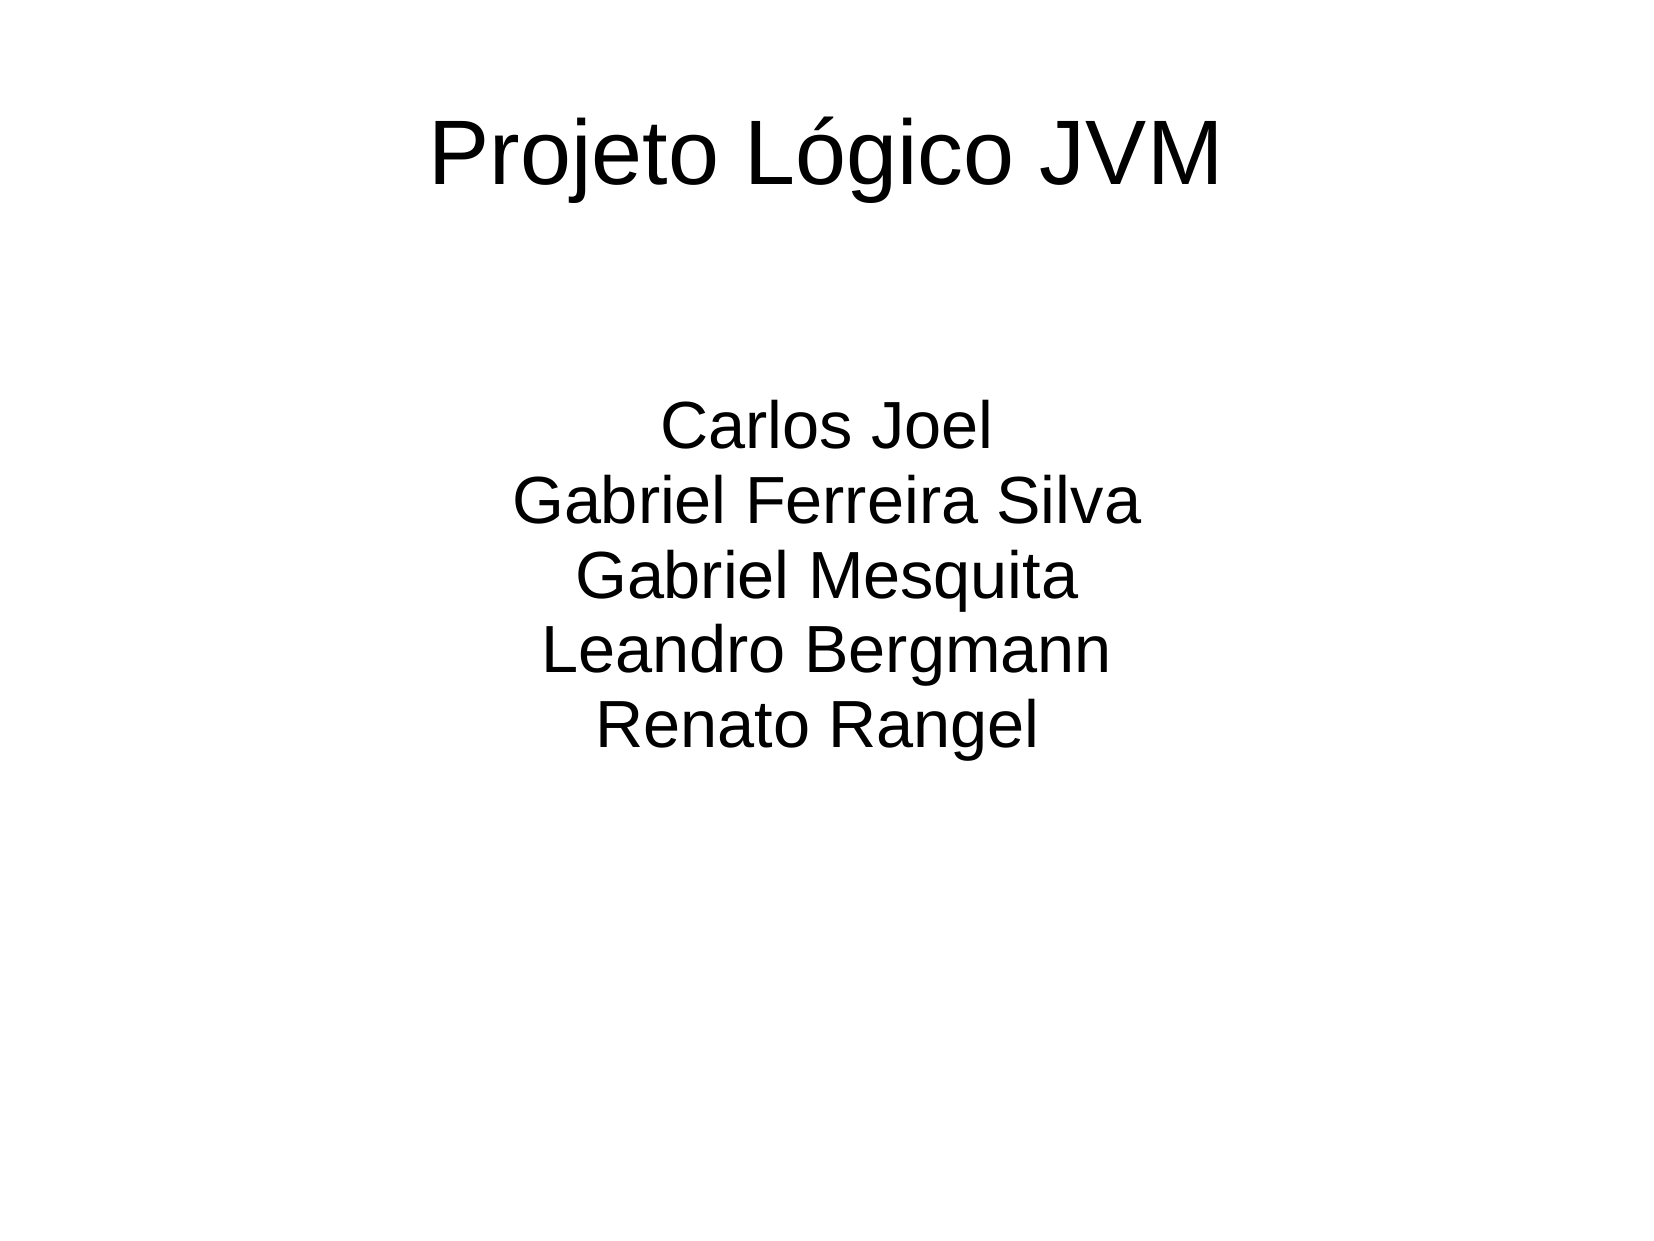

# Projeto Lógico JVM
Carlos Joel
Gabriel Ferreira Silva
Gabriel Mesquita
Leandro Bergmann
Renato Rangel